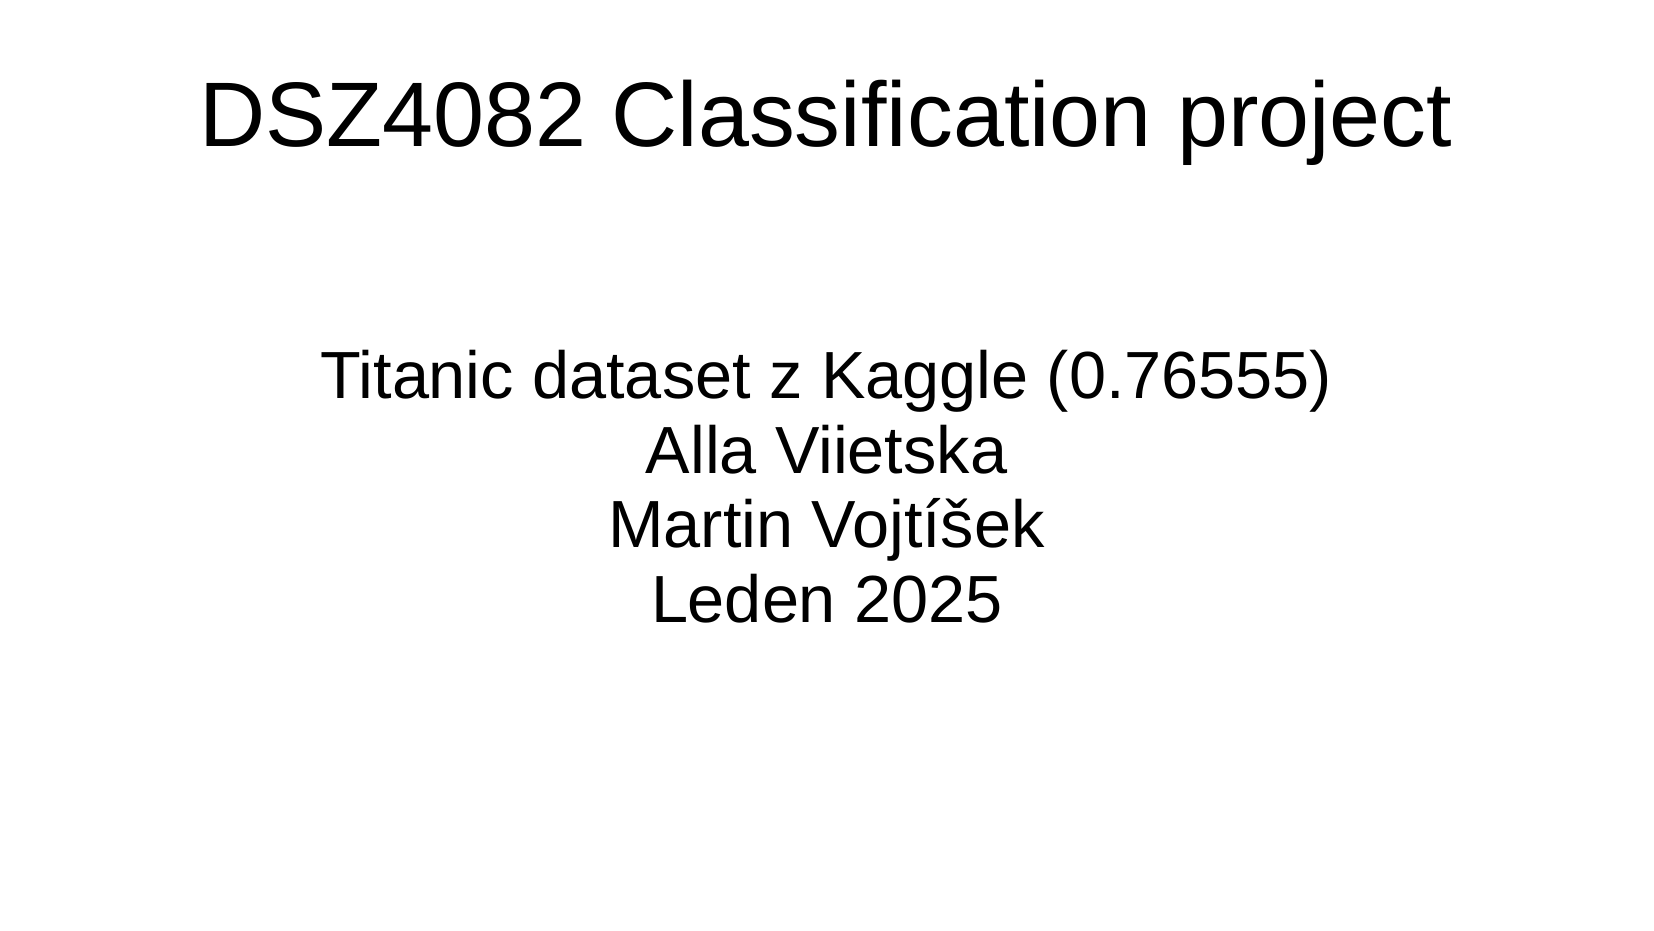

# DSZ4082 Classification project
Titanic dataset z Kaggle (0.76555)
Alla Viietska
Martin Vojtíšek
Leden 2025